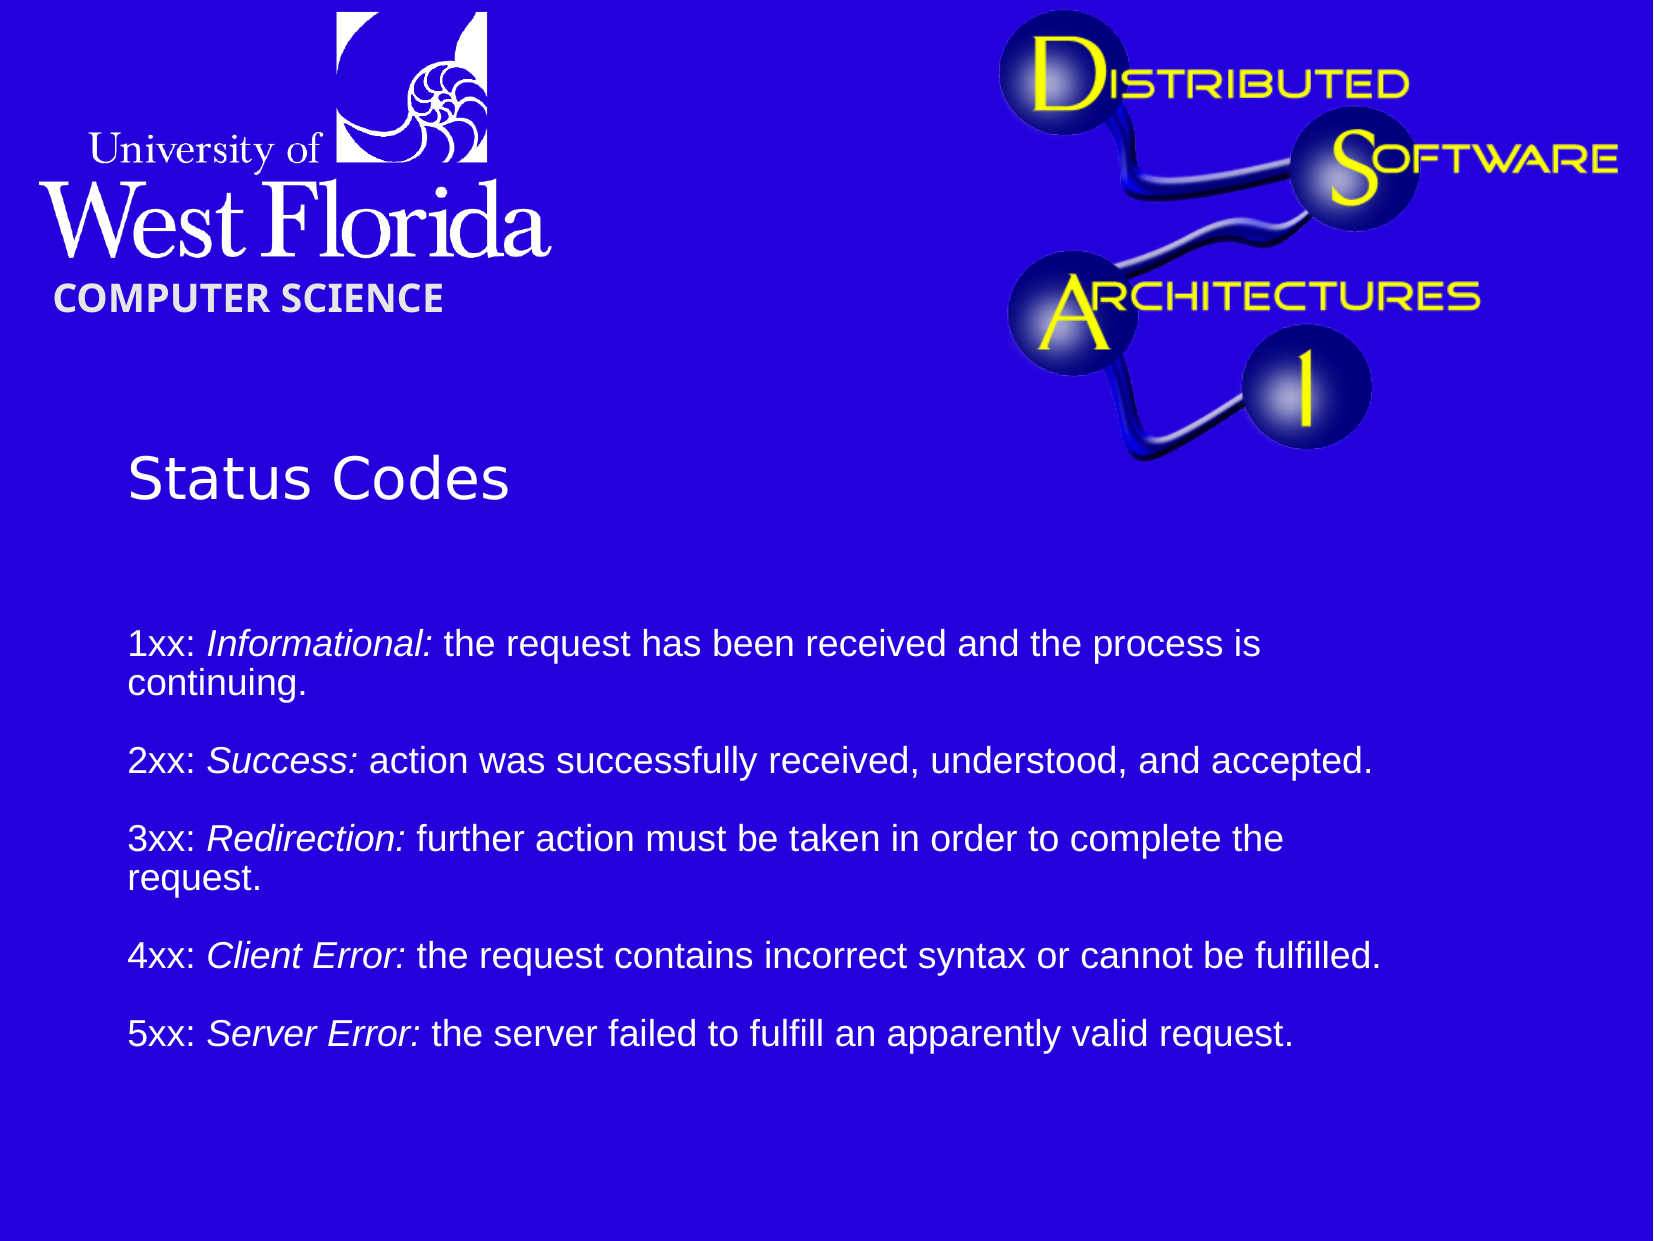

COMPUTER SCIENCE
Status Codes
1xx: Informational: the request has been received and the process is continuing.
2xx: Success: action was successfully received, understood, and accepted.
3xx: Redirection: further action must be taken in order to complete the request.
4xx: Client Error: the request contains incorrect syntax or cannot be fulfilled.
5xx: Server Error: the server failed to fulfill an apparently valid request.